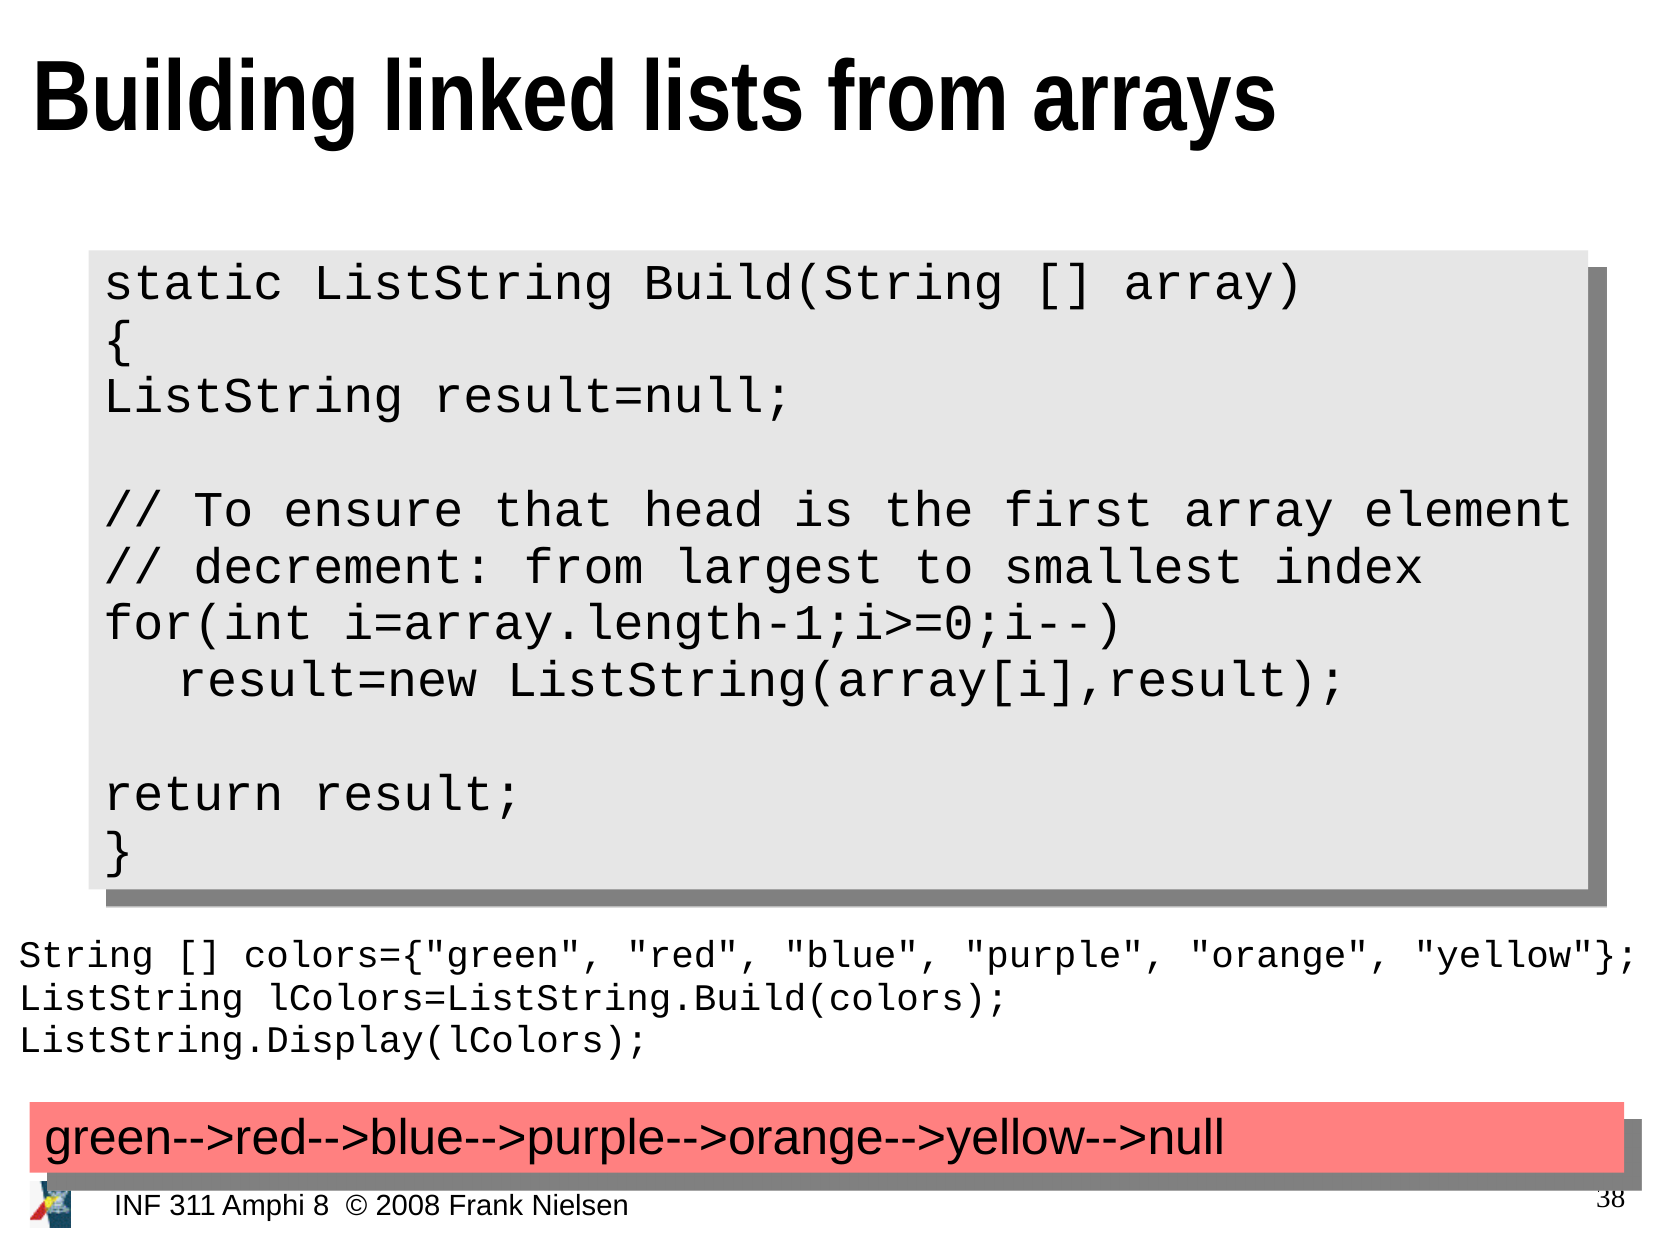

Building linked lists from arrays
static ListString Build(String [] array)
{
ListString result=null;
// To ensure that head is the first array element
// decrement: from largest to smallest index
for(int i=array.length-1;i>=0;i--)
	result=new ListString(array[i],result);
return result;
}
String [] colors={"green", "red", "blue", "purple", "orange", "yellow"};
ListString lColors=ListString.Build(colors);
ListString.Display(lColors);
green-->red-->blue-->purple-->orange-->yellow-->null